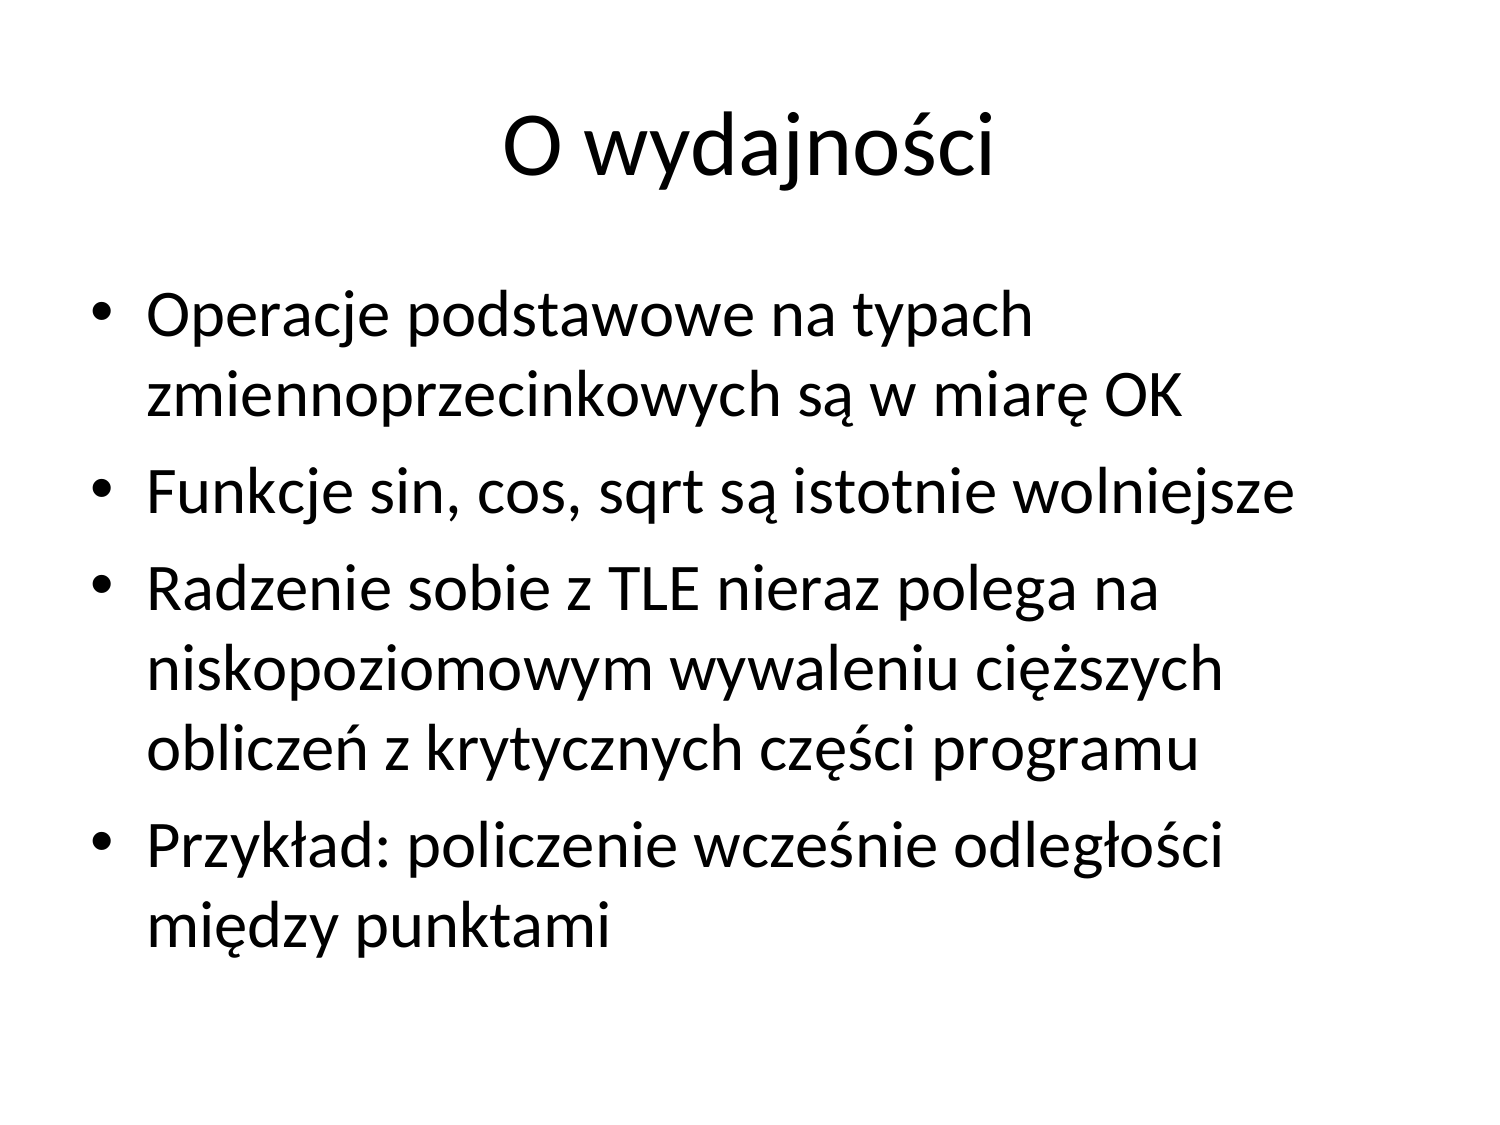

# O wydajności
Operacje podstawowe na typach zmiennoprzecinkowych są w miarę OK
Funkcje sin, cos, sqrt są istotnie wolniejsze
Radzenie sobie z TLE nieraz polega na niskopoziomowym wywaleniu cięższych obliczeń z krytycznych części programu
Przykład: policzenie wcześnie odległości między punktami